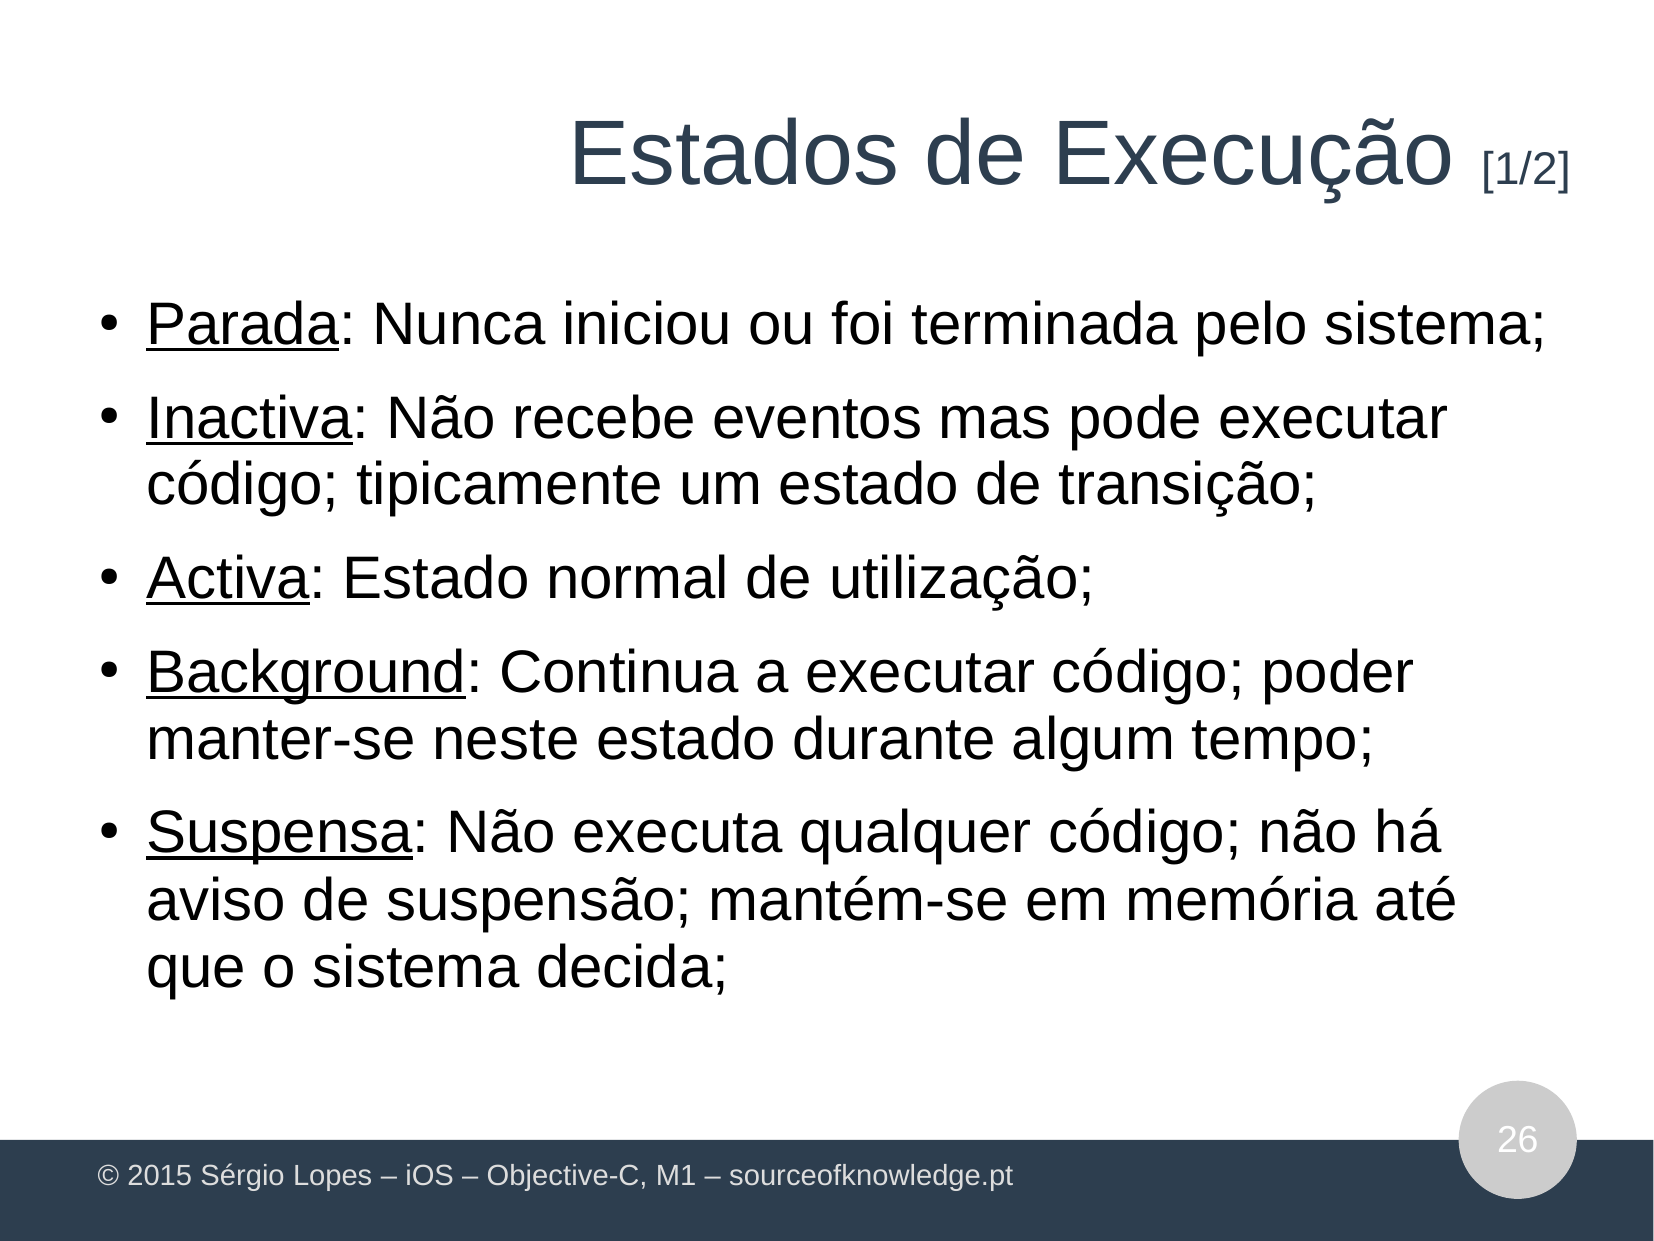

# Estados de Execução [1/2]
Parada: Nunca iniciou ou foi terminada pelo sistema;
Inactiva: Não recebe eventos mas pode executar código; tipicamente um estado de transição;
Activa: Estado normal de utilização;
Background: Continua a executar código; poder manter-se neste estado durante algum tempo;
Suspensa: Não executa qualquer código; não há aviso de suspensão; mantém-se em memória até que o sistema decida;
26
© 2015 Sérgio Lopes – iOS – Objective-C, M1 – sourceofknowledge.pt